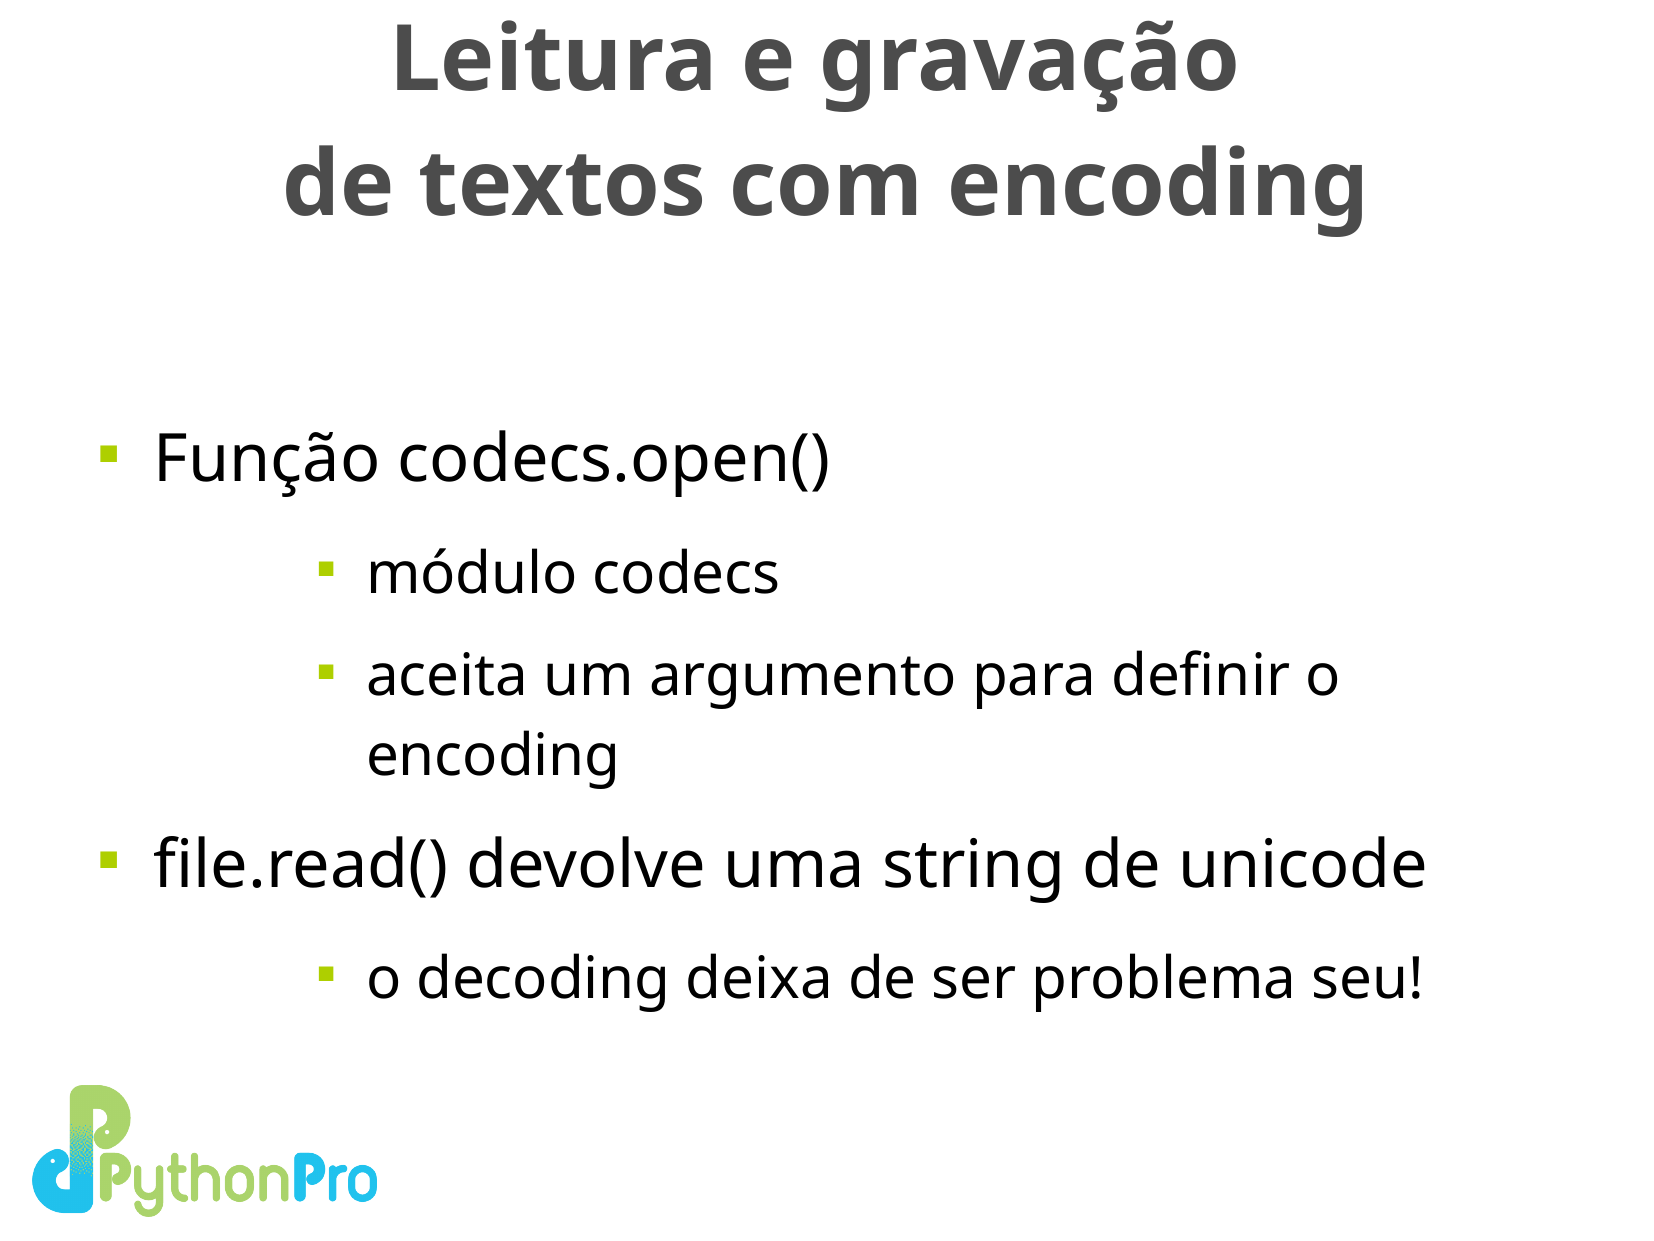

# Leitura e gravação de textos com encoding
Função codecs.open()
módulo codecs
aceita um argumento para definir o encoding
file.read() devolve uma string de unicode
o decoding deixa de ser problema seu!